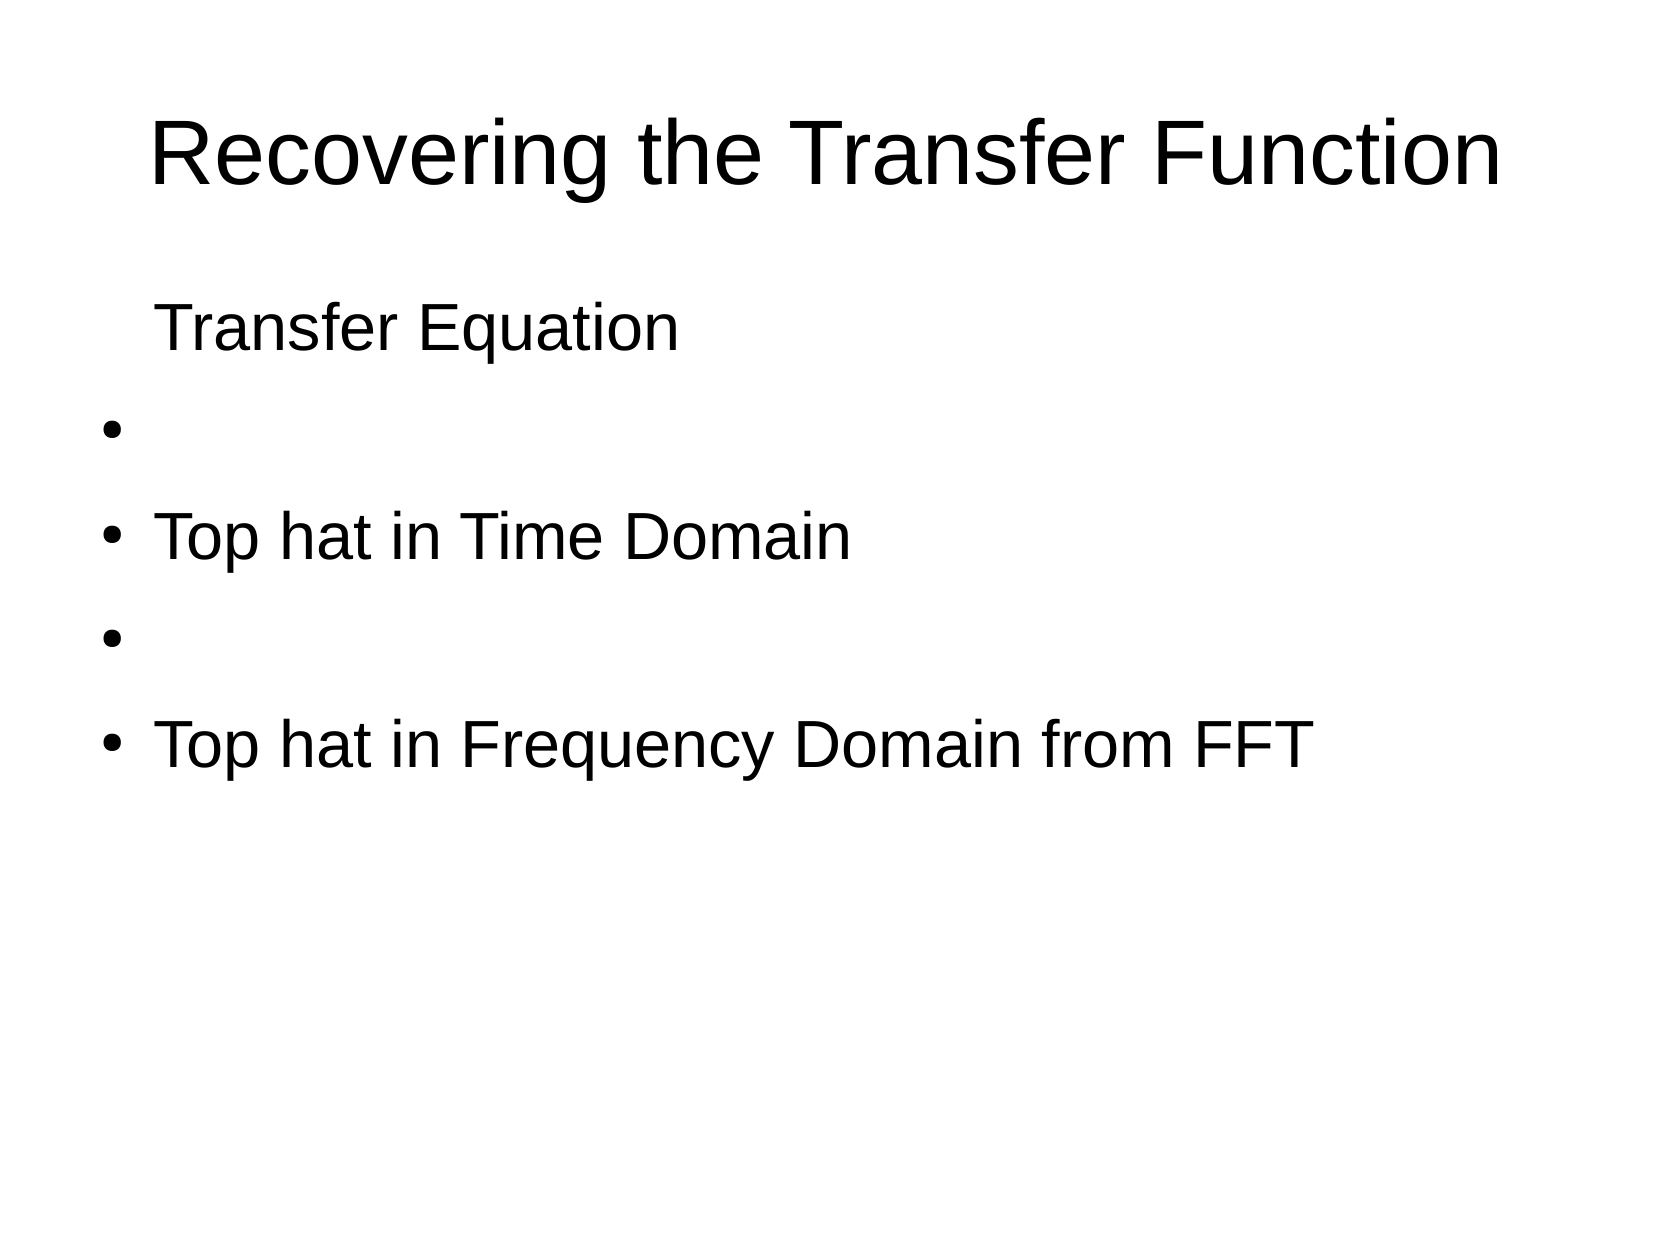

# Recovering the Transfer Function
Transfer Equation
Top hat in Time Domain
Top hat in Frequency Domain from FFT